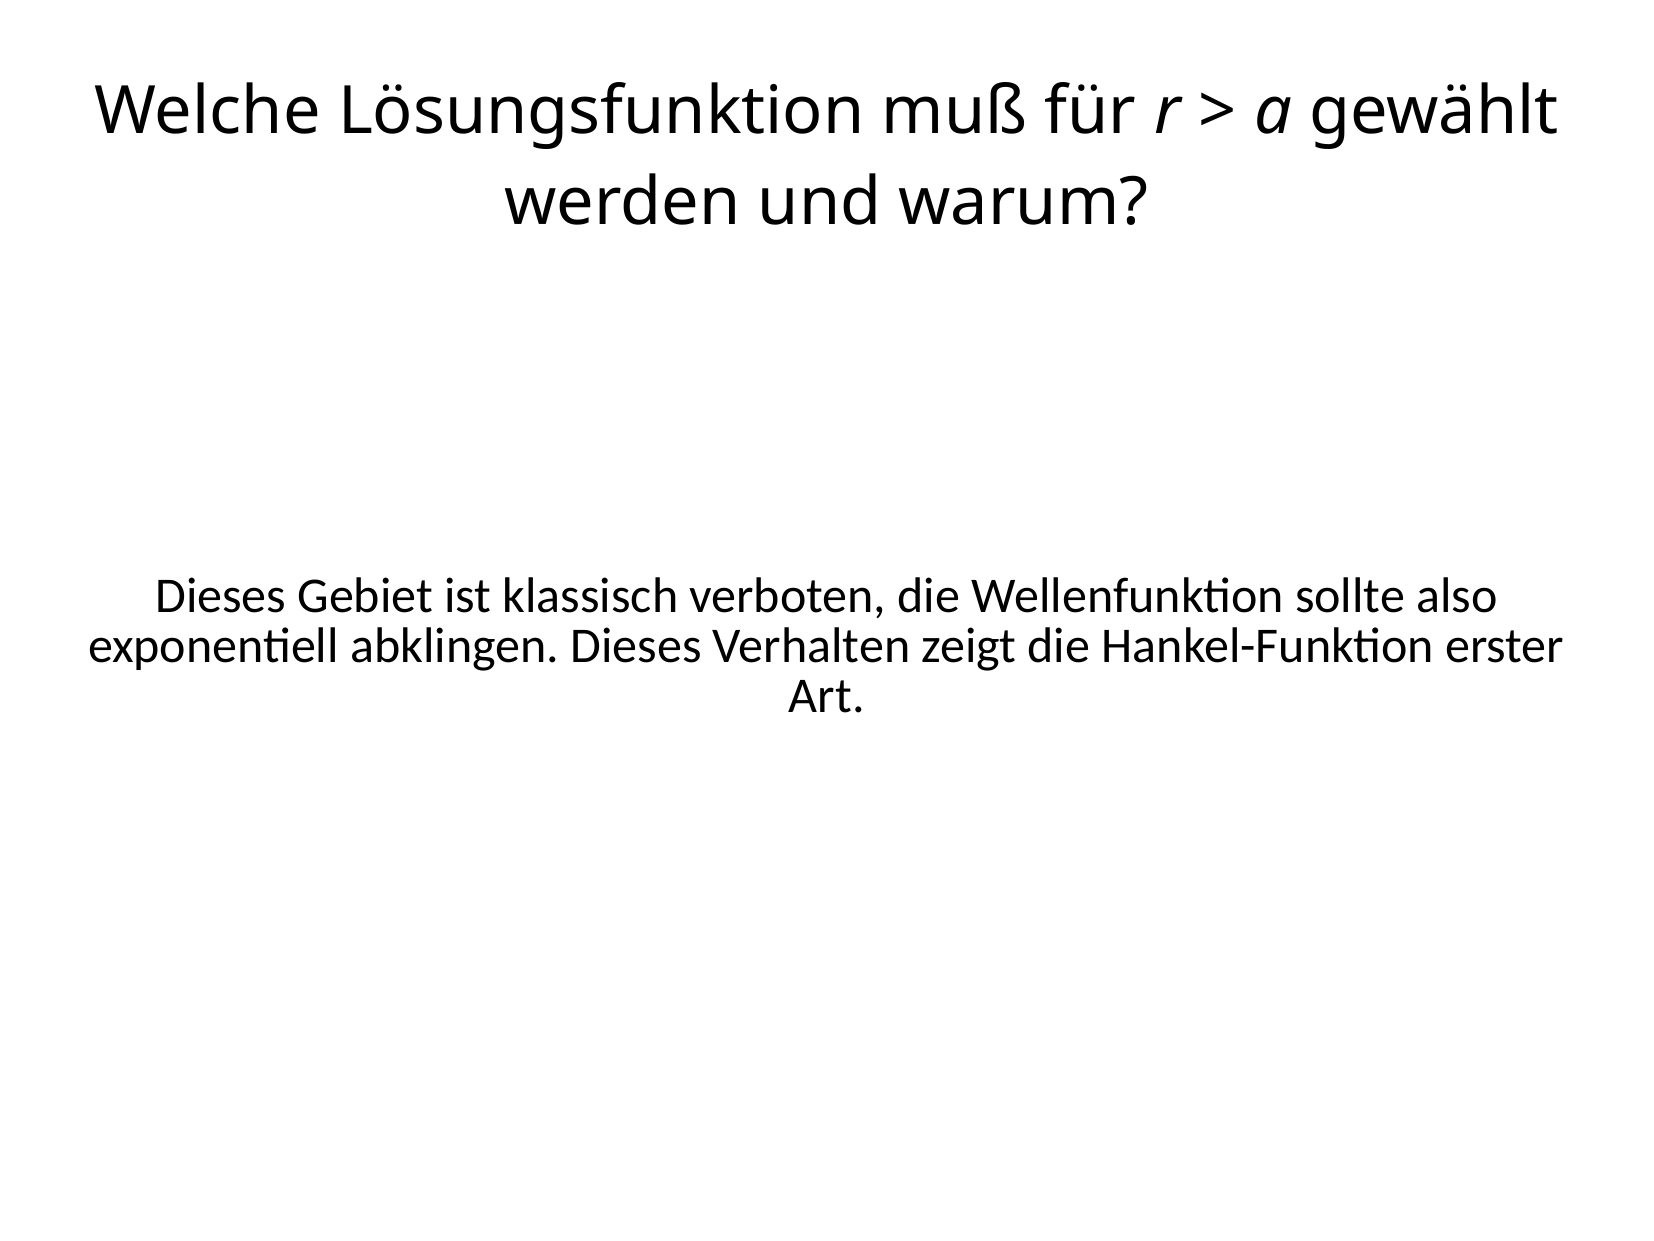

# Welche Lösungsfunktion muß für r > a gewählt werden und warum?
Dieses Gebiet ist klassisch verboten, die Wellenfunktion sollte also exponentiell abklingen. Dieses Verhalten zeigt die Hankel-Funktion erster Art.